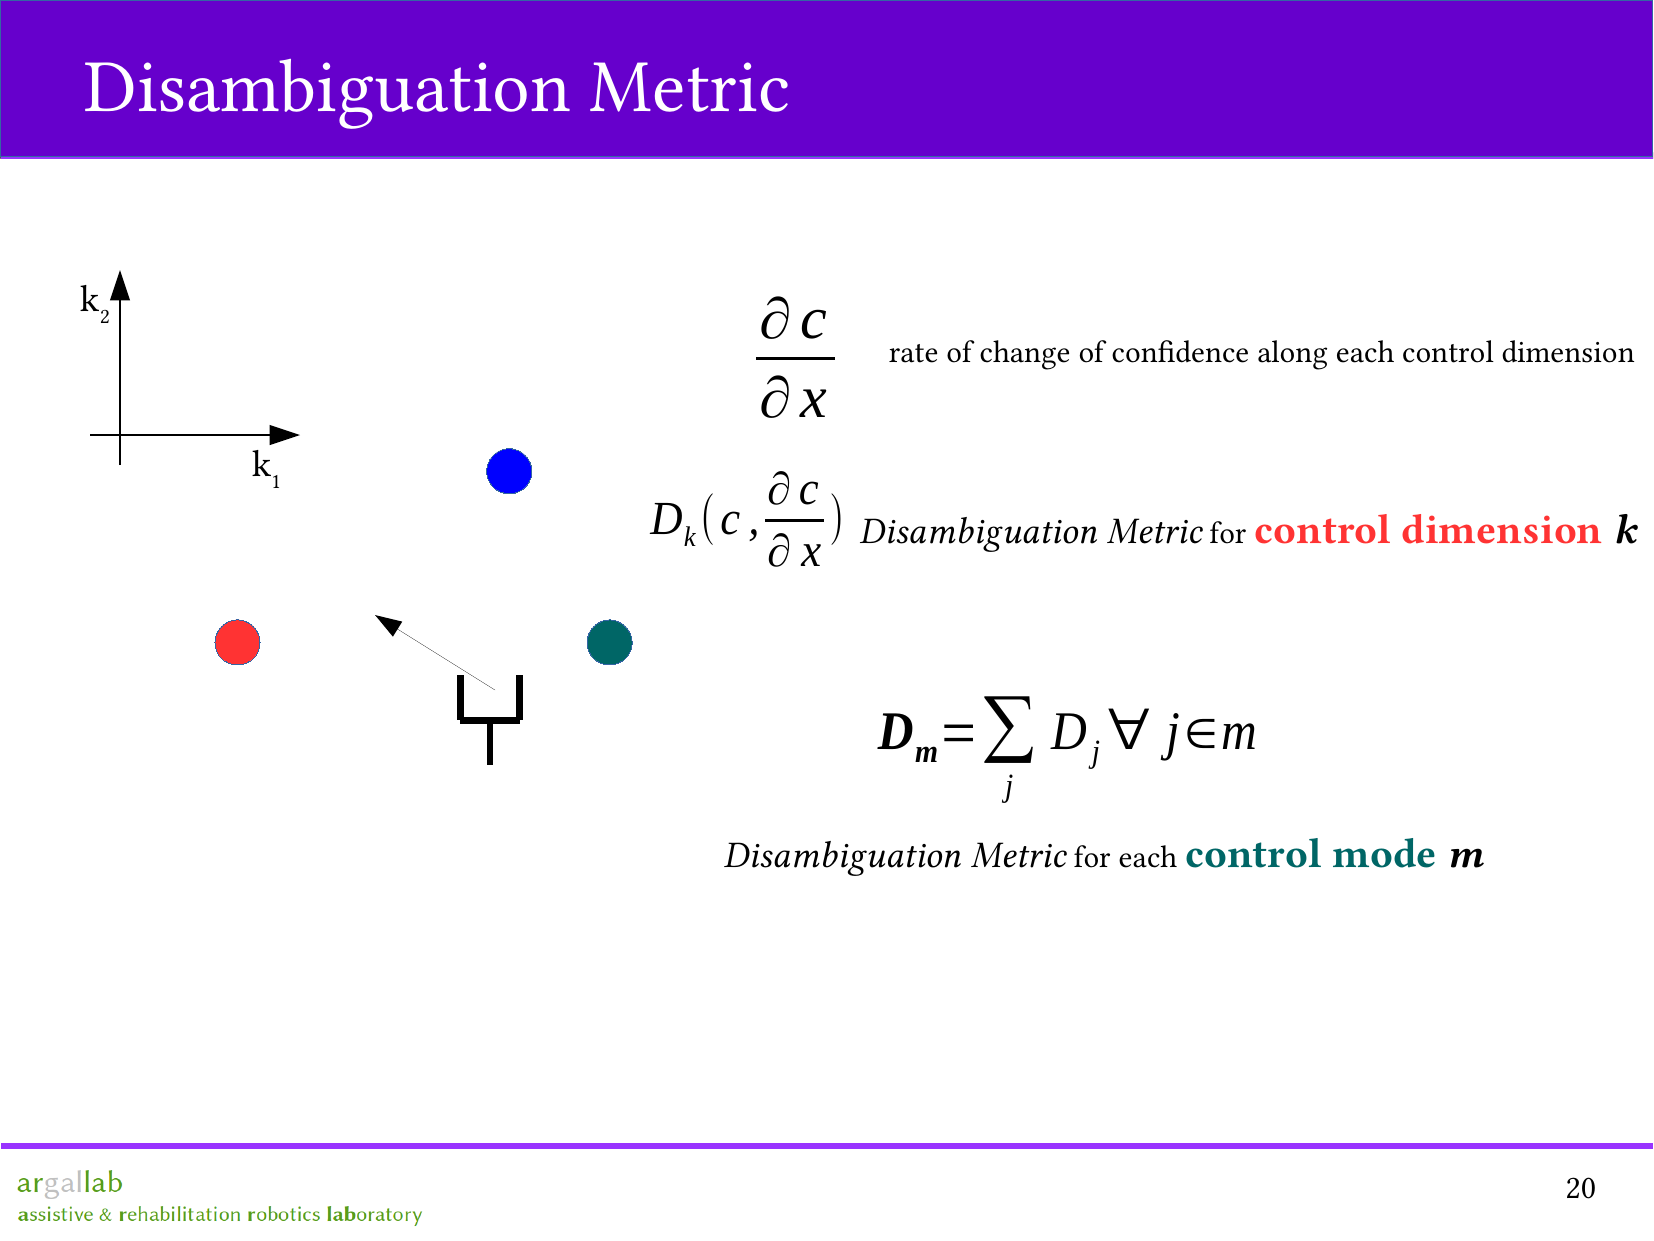

Disambiguation Metric
k2
rate of change of confidence along each control dimension
k1
Disambiguation Metric for control dimension k
Disambiguation Metric for each control mode m